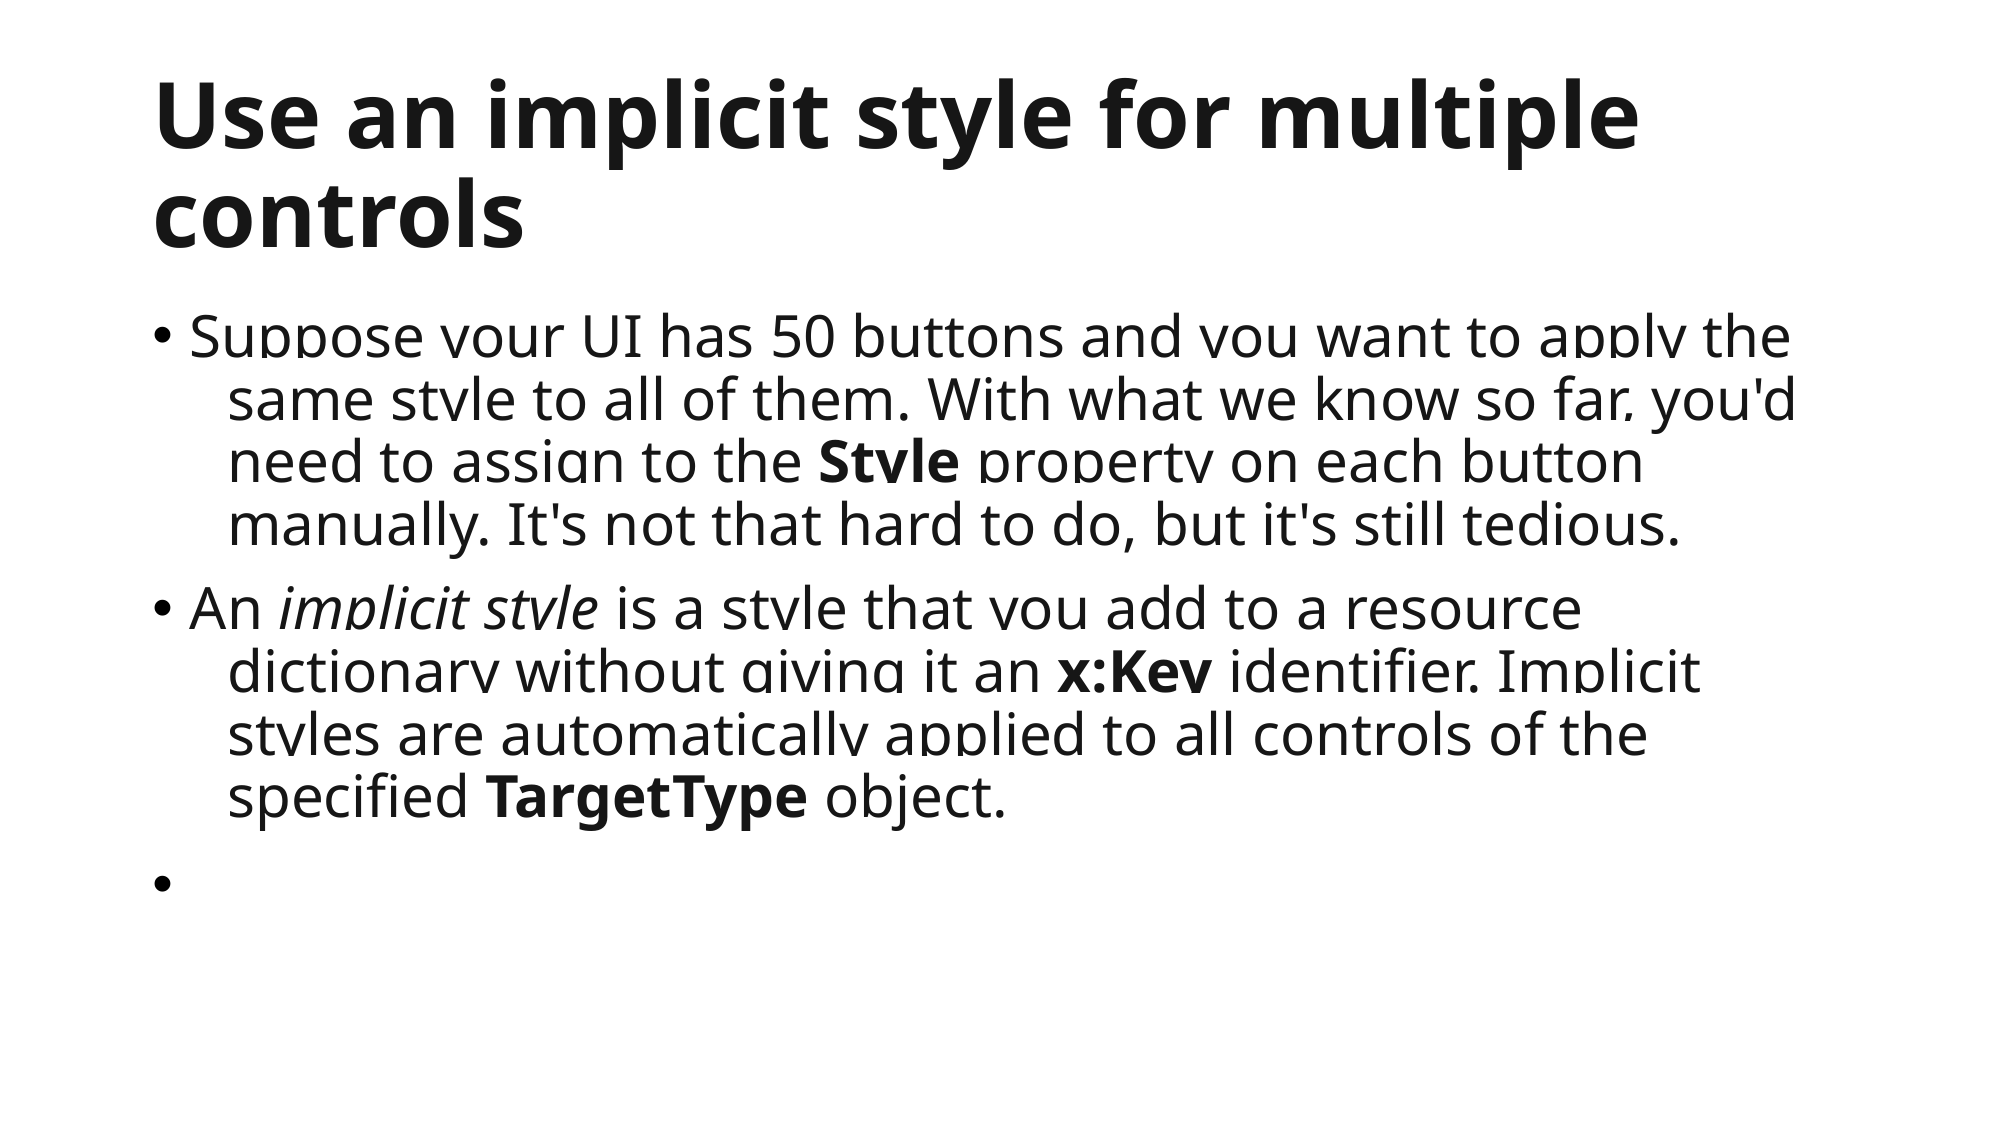

# Use an implicit style for multiple controls
Suppose your UI has 50 buttons and you want to apply the same style to all of them. With what we know so far, you'd need to assign to the Style property on each button manually. It's not that hard to do, but it's still tedious.
An implicit style is a style that you add to a resource dictionary without giving it an x:Key identifier. Implicit styles are automatically applied to all controls of the specified TargetType object.